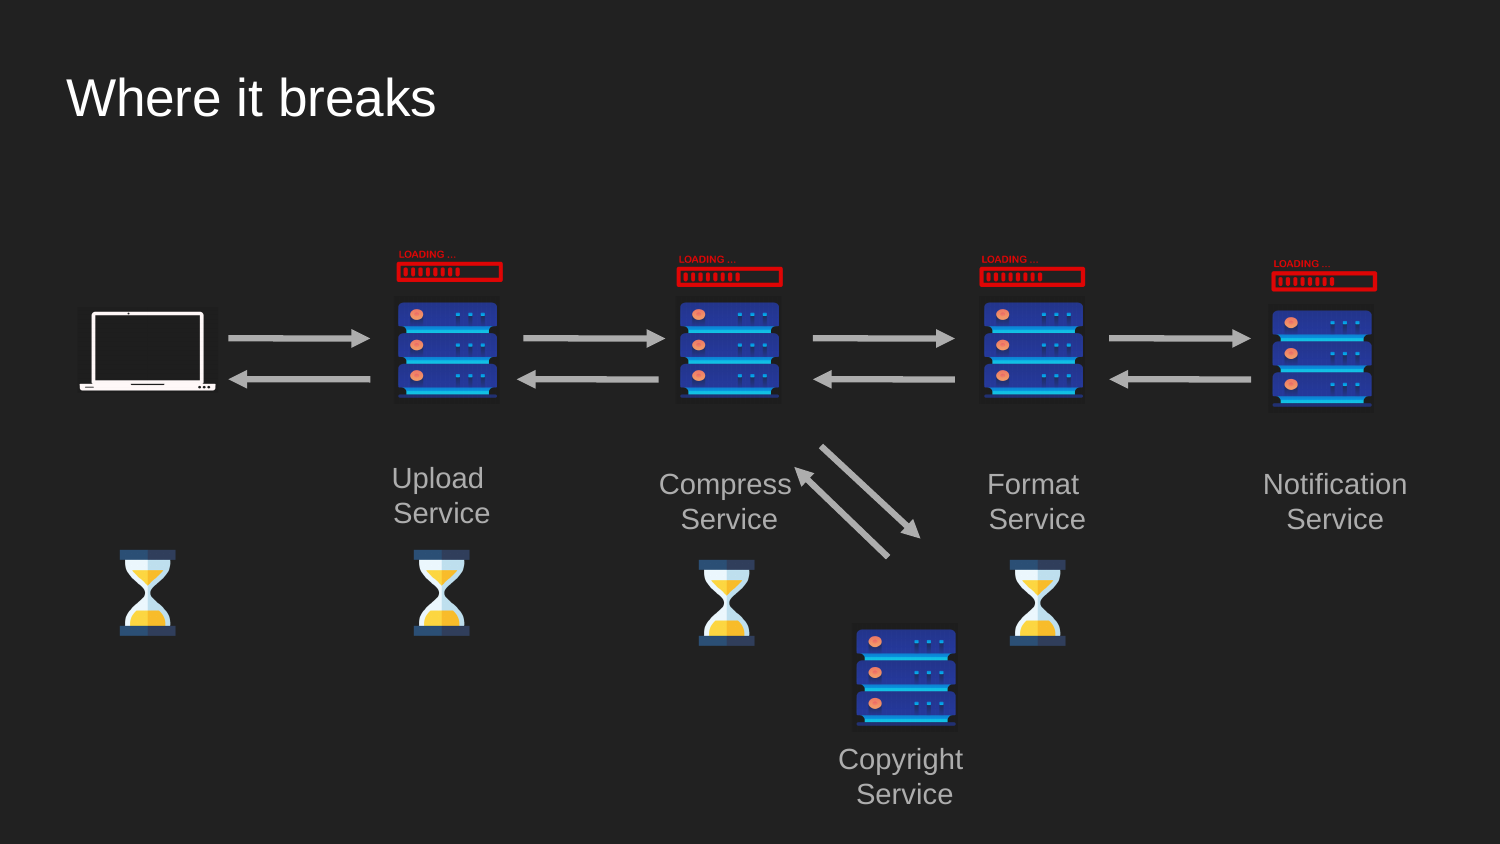

# Where it breaks
Upload
Service
Compress
Service
Format
Service
Notification
Service
Copyright
Service